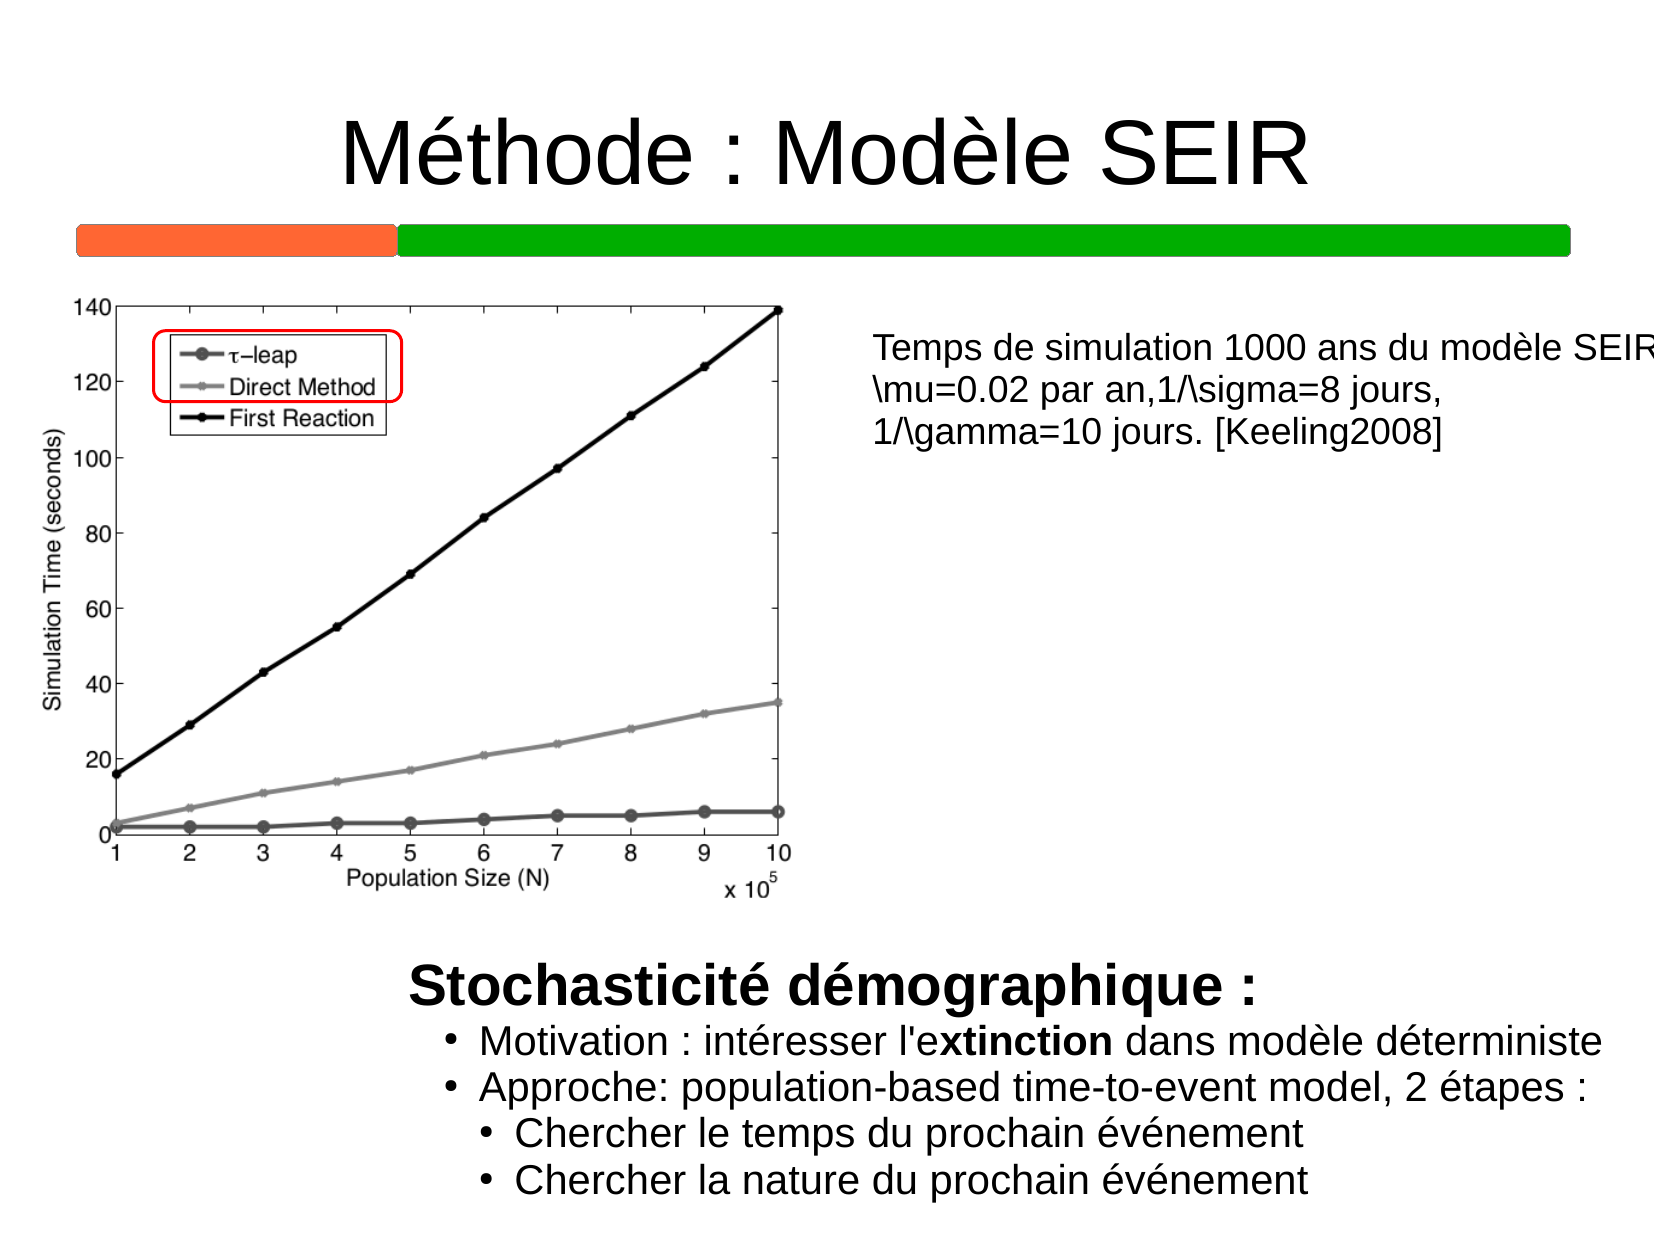

# Méthode : Modèle SEIR
Temps de simulation 1000 ans du modèle SEIR,
\mu=0.02 par an,1/\sigma=8 jours,
1/\gamma=10 jours. [Keeling2008]
Stochasticité démographique :
Motivation : intéresser l'extinction dans modèle déterministe
Approche: population-based time-to-event model, 2 étapes :
Chercher le temps du prochain événement
Chercher la nature du prochain événement